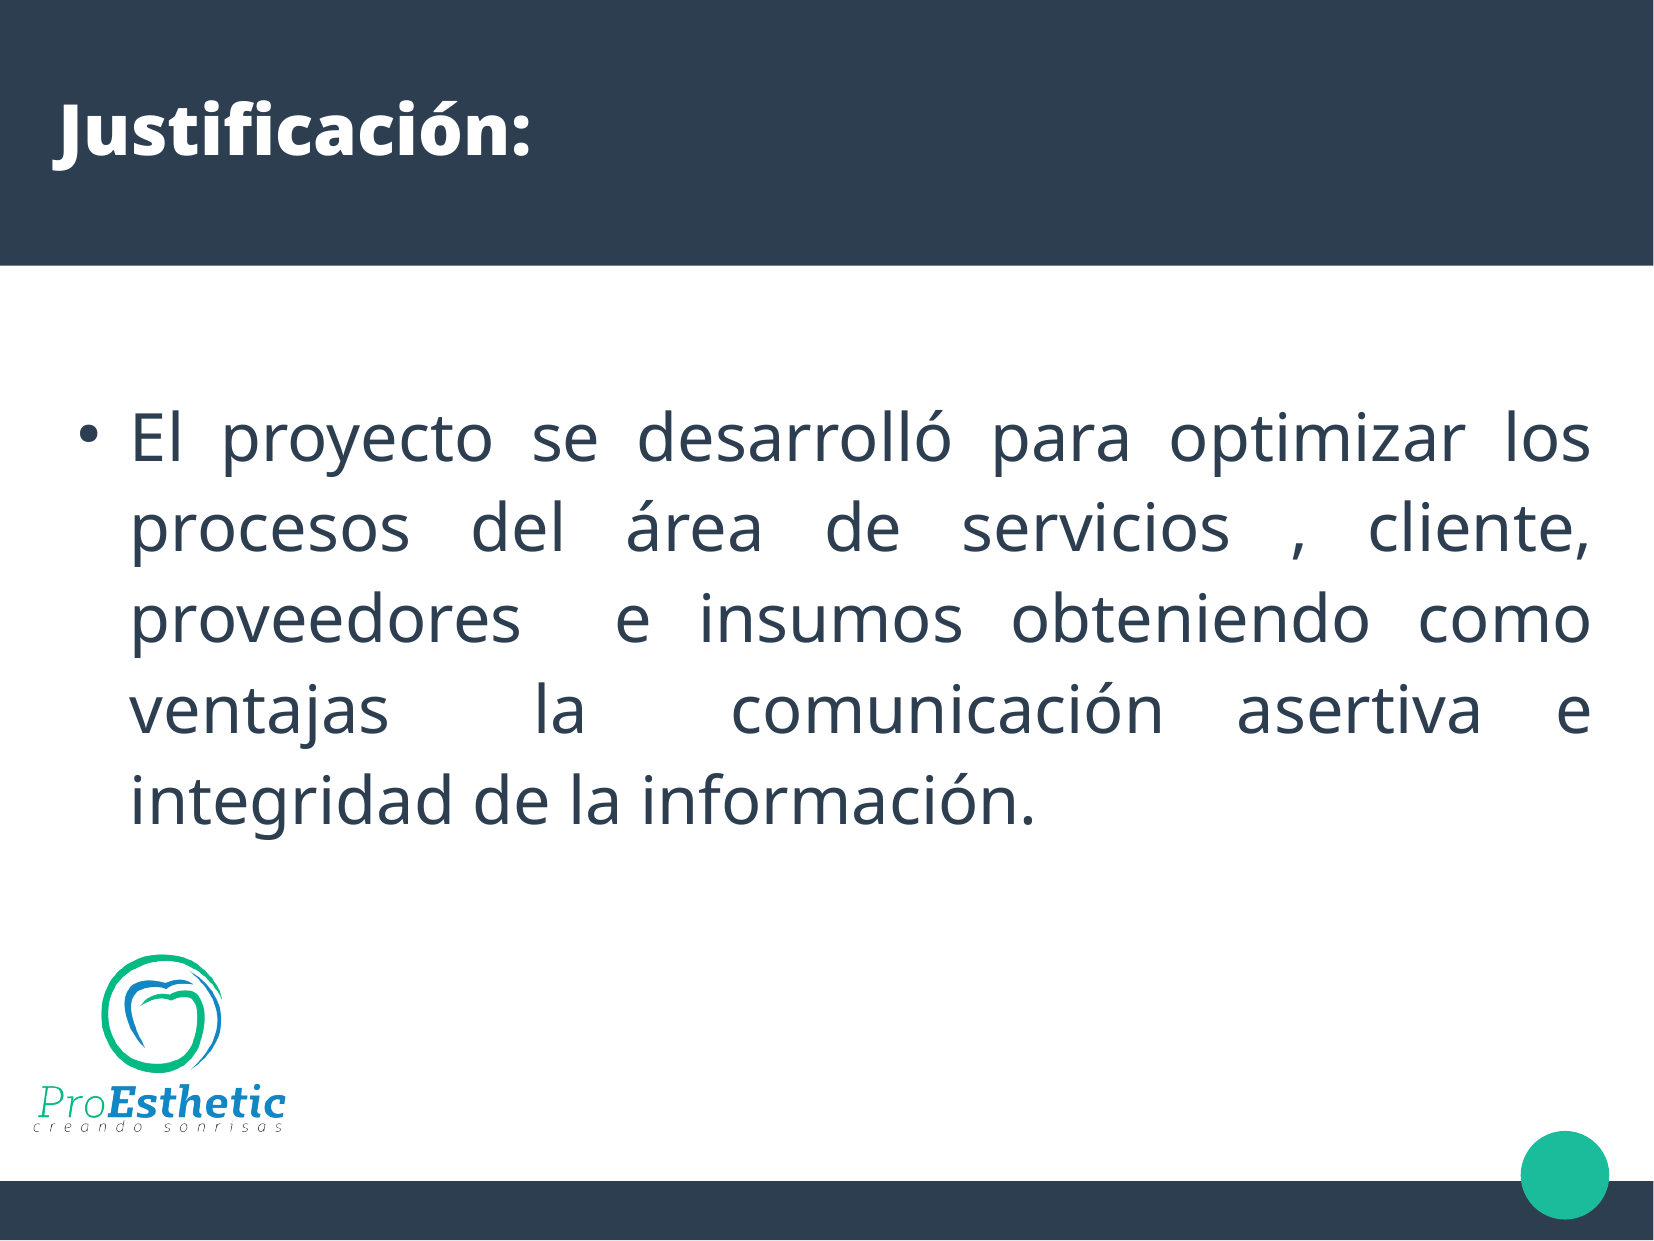

# Justificación:
El proyecto se desarrolló para optimizar los procesos del área de servicios , cliente, proveedores e insumos obteniendo como ventajas la comunicación asertiva e integridad de la información.